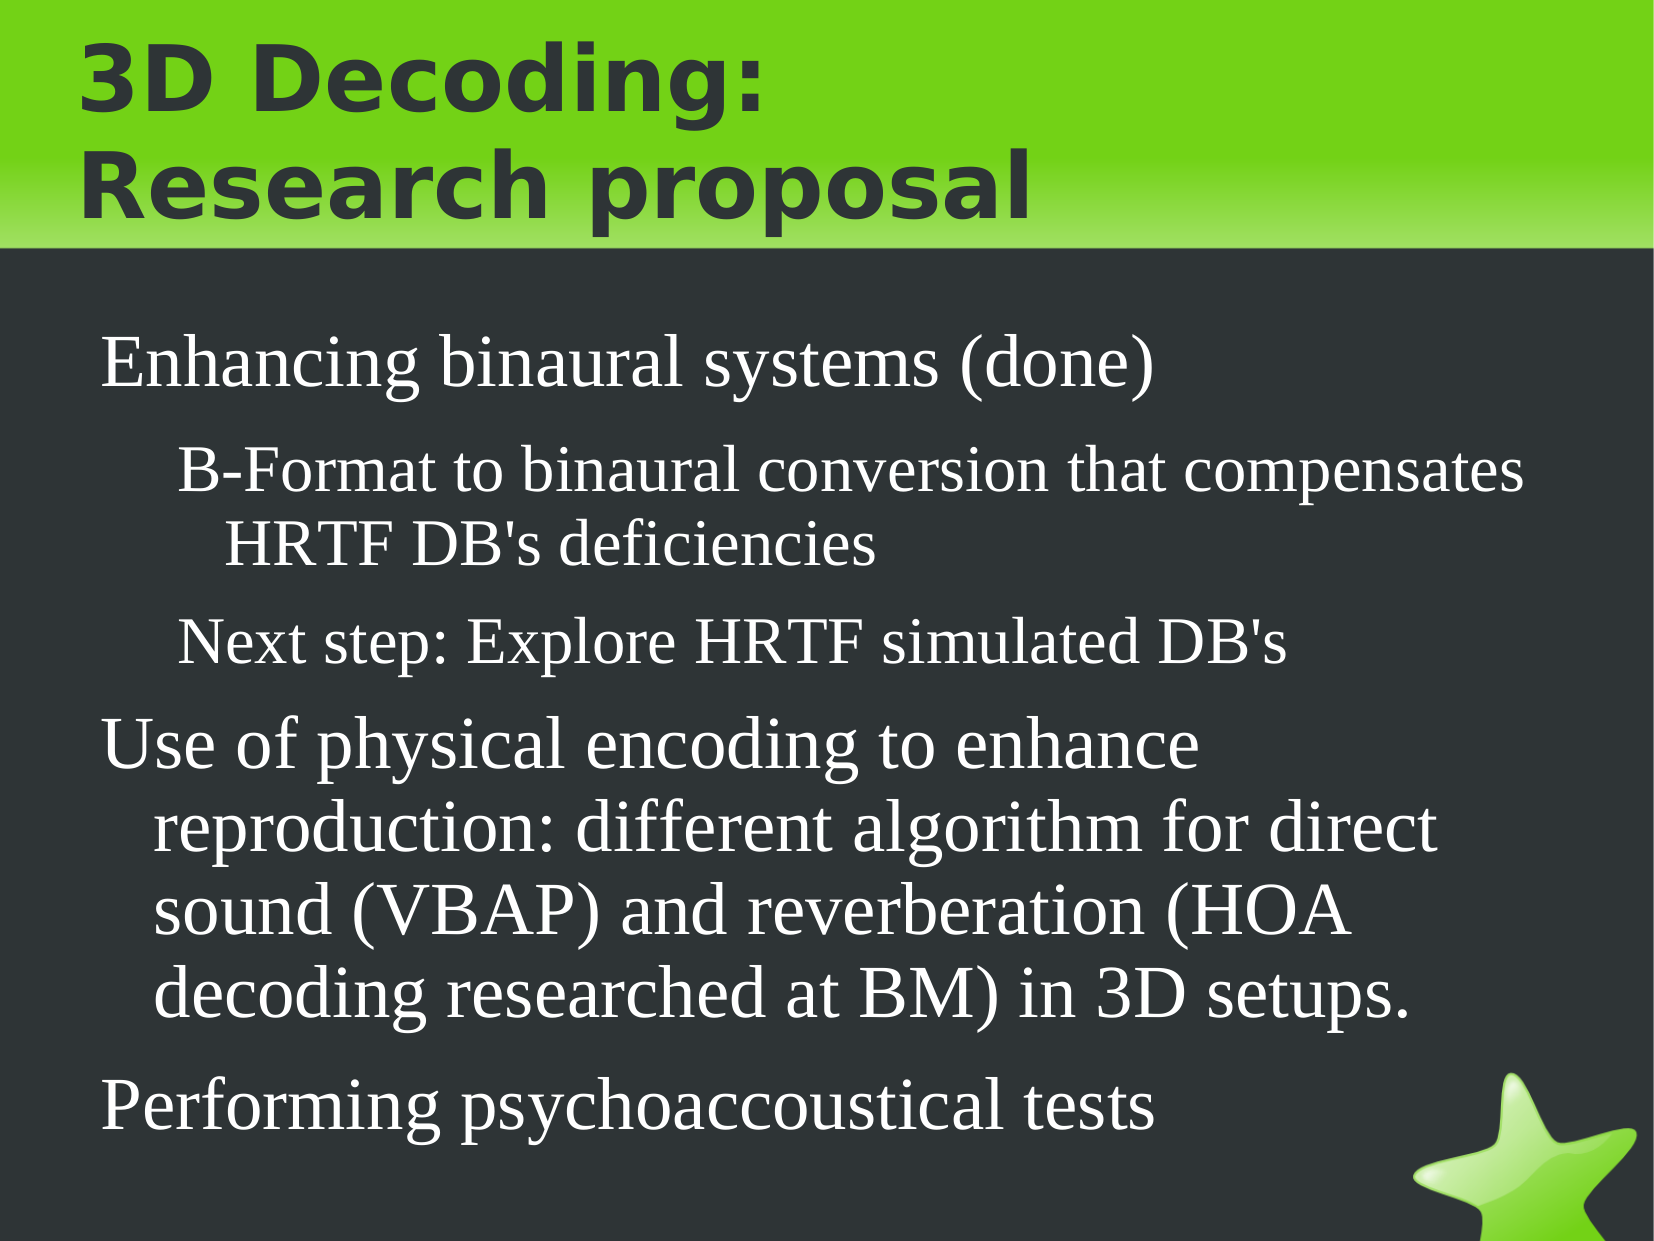

# 3D Decoding: Research proposal
Enhancing binaural systems (done)
B-Format to binaural conversion that compensates HRTF DB's deficiencies
Next step: Explore HRTF simulated DB's
Use of physical encoding to enhance reproduction: different algorithm for direct sound (VBAP) and reverberation (HOA decoding researched at BM) in 3D setups.
Performing psychoaccoustical tests